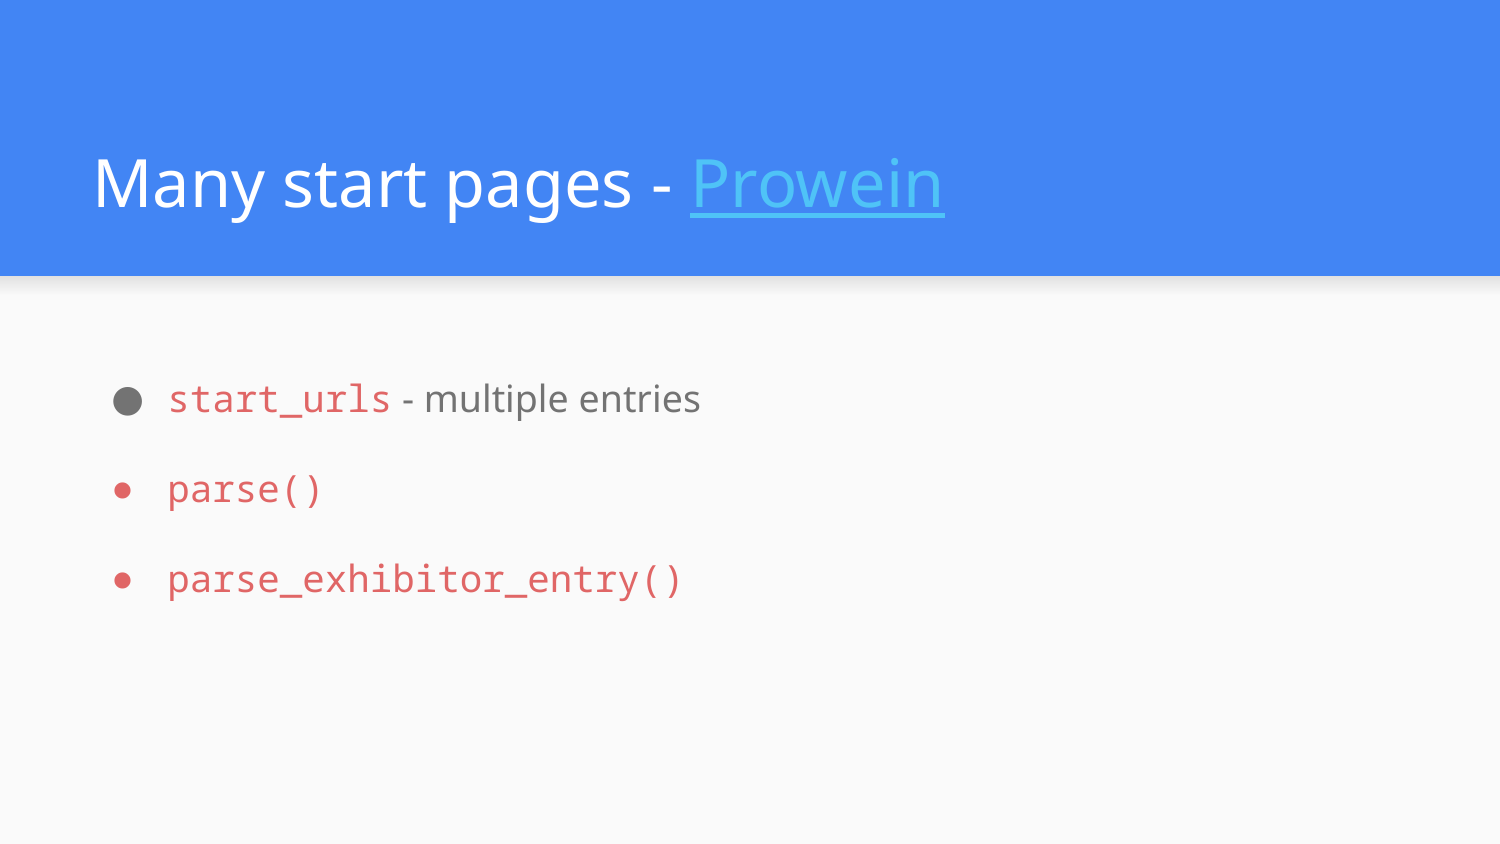

# Many start pages - Prowein
start_urls - multiple entries
parse()
parse_exhibitor_entry()